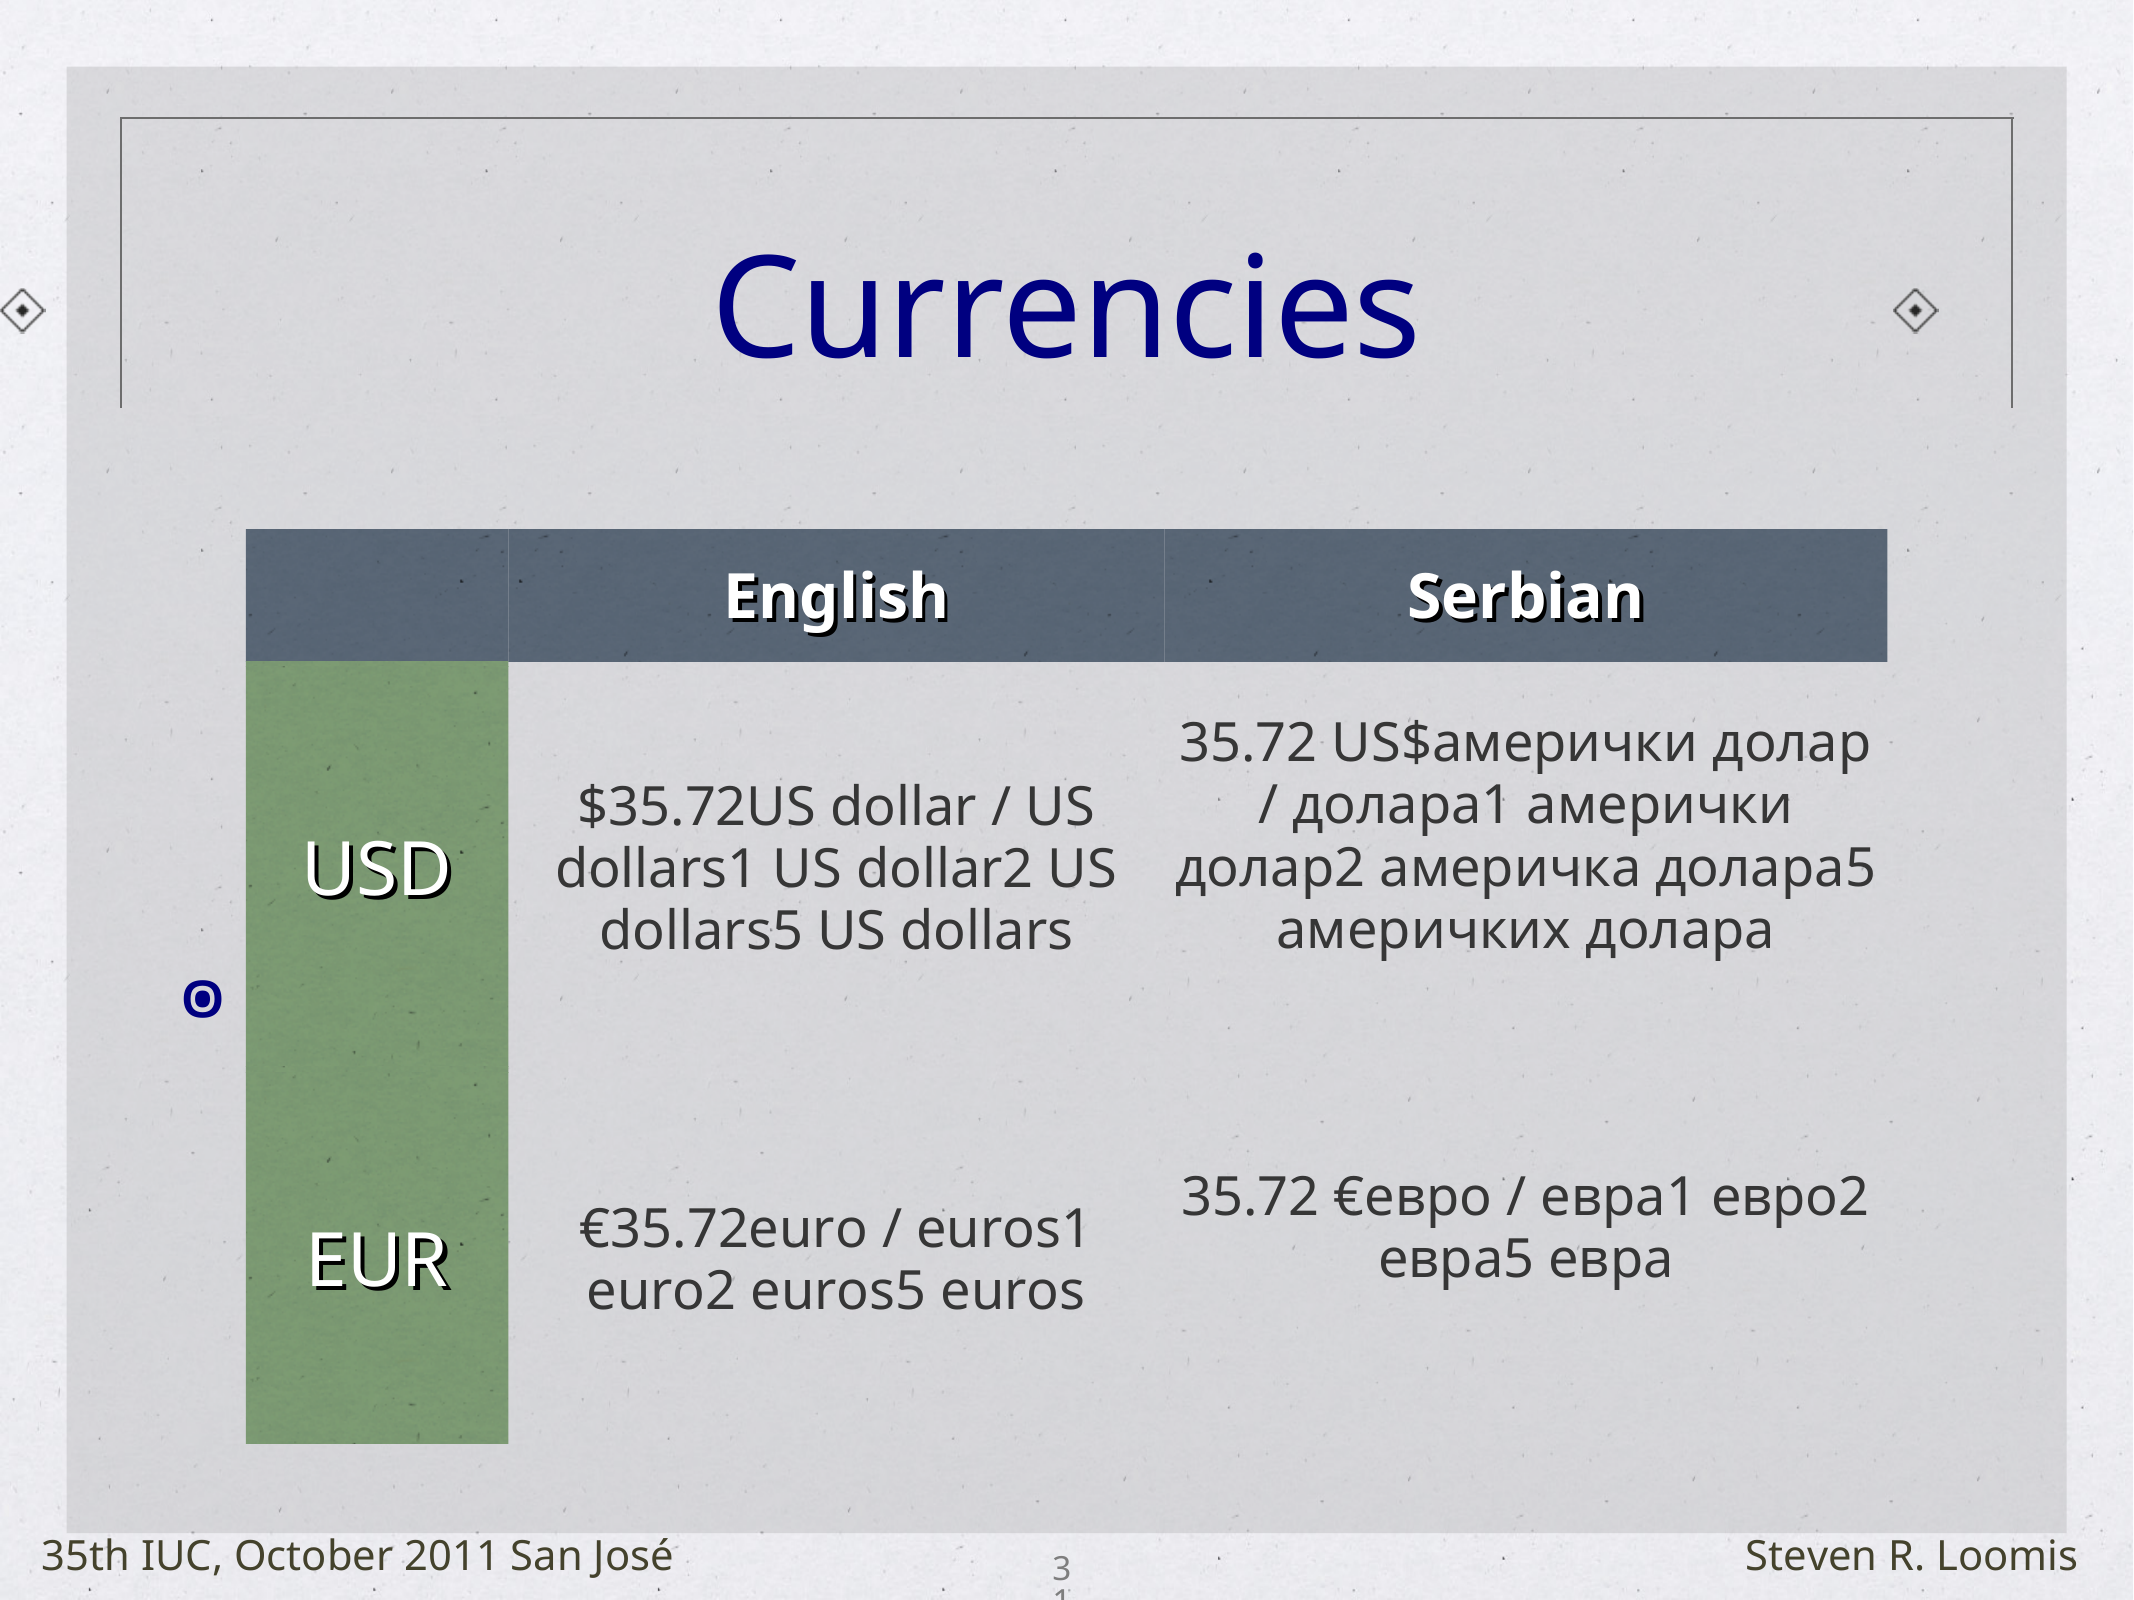

# Currencies
| | English | Serbian |
| --- | --- | --- |
| USD | $35.72US dollar / US dollars1 US dollar2 US dollars5 US dollars | 35.72 US$амерички долар / долара1 амерички долар2 америчка долара5 америчких долара |
| EUR | €35.72euro / euros1 euro2 euros5 euros | 35.72 €евро / евра1 евро2 евра5 евра |
31